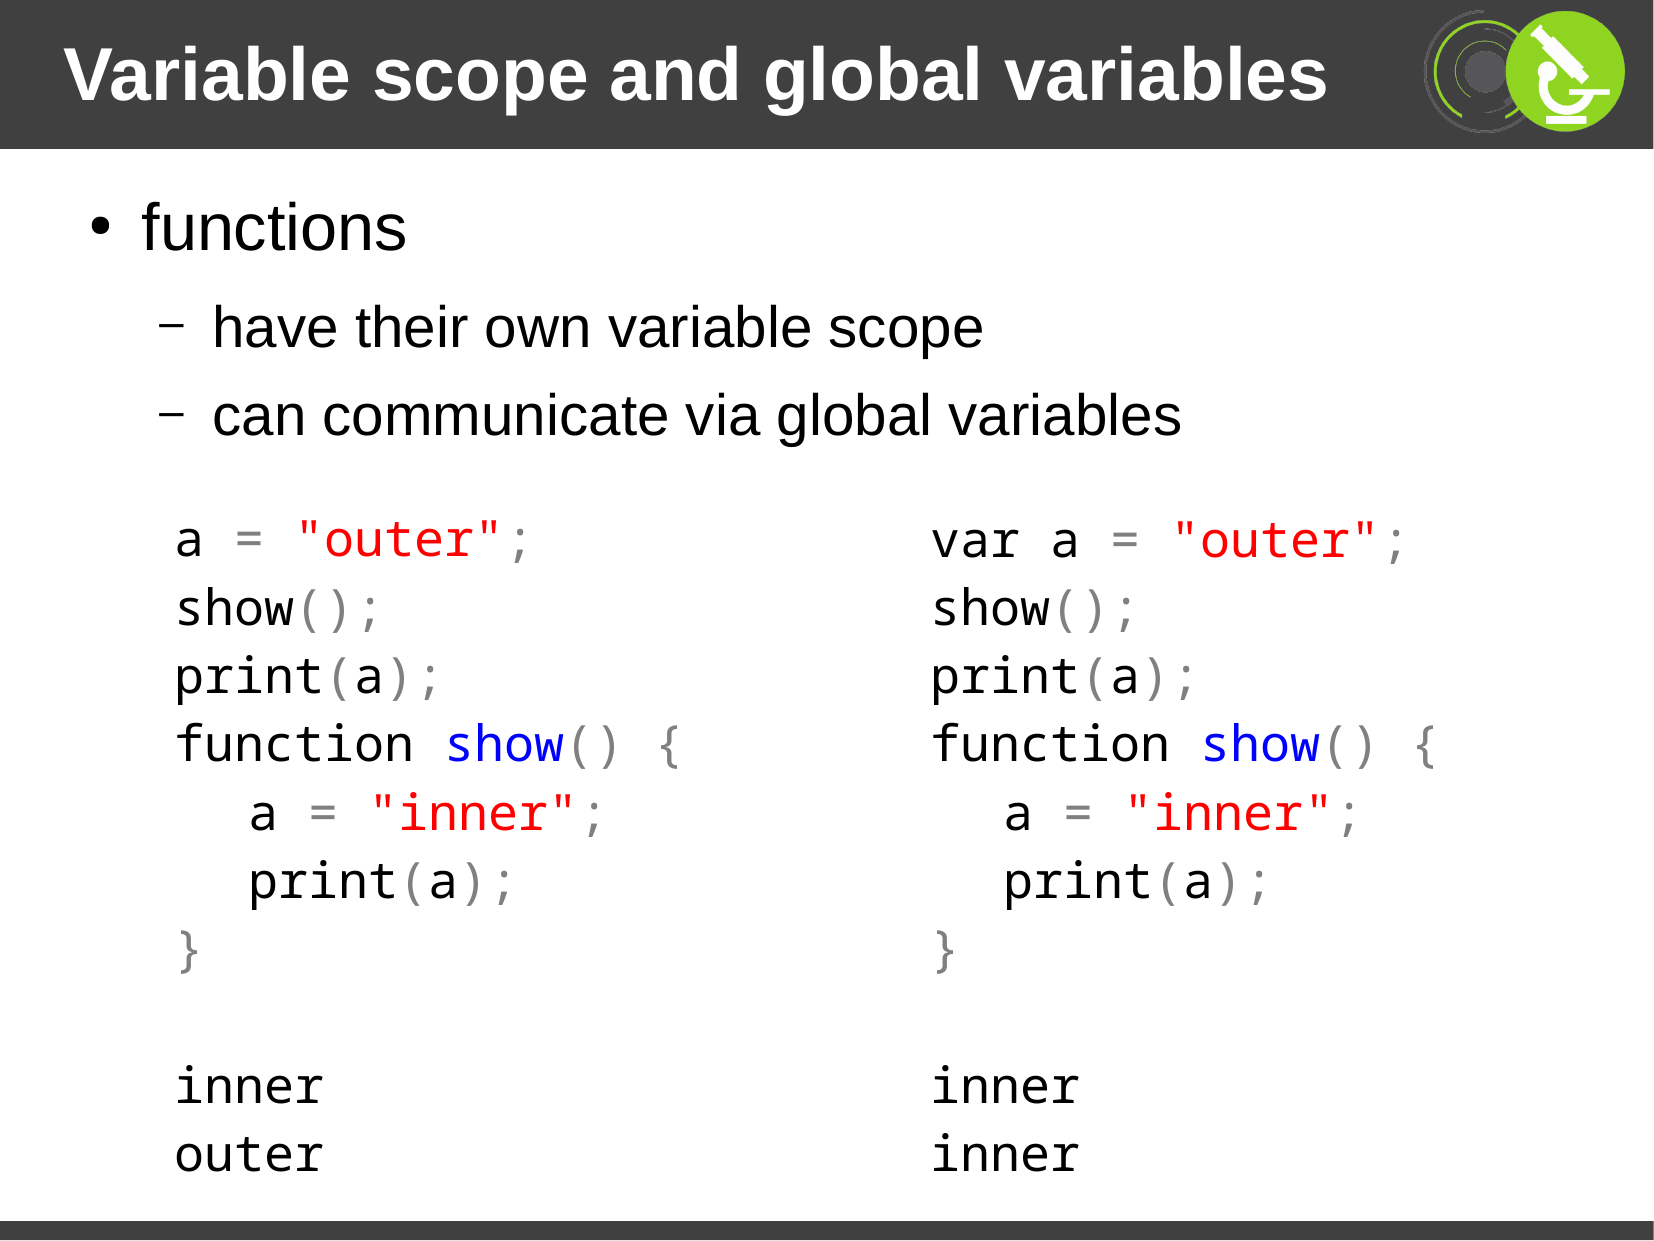

# Variable scope and global variables
functions
have their own variable scope
can communicate via global variables
a = "outer";
show();
print(a);
function show() {
	a = "inner";
	print(a);
}
inner
outer
var a = "outer";
show();
print(a);
function show() {
	a = "inner";
	print(a);
}
inner
inner